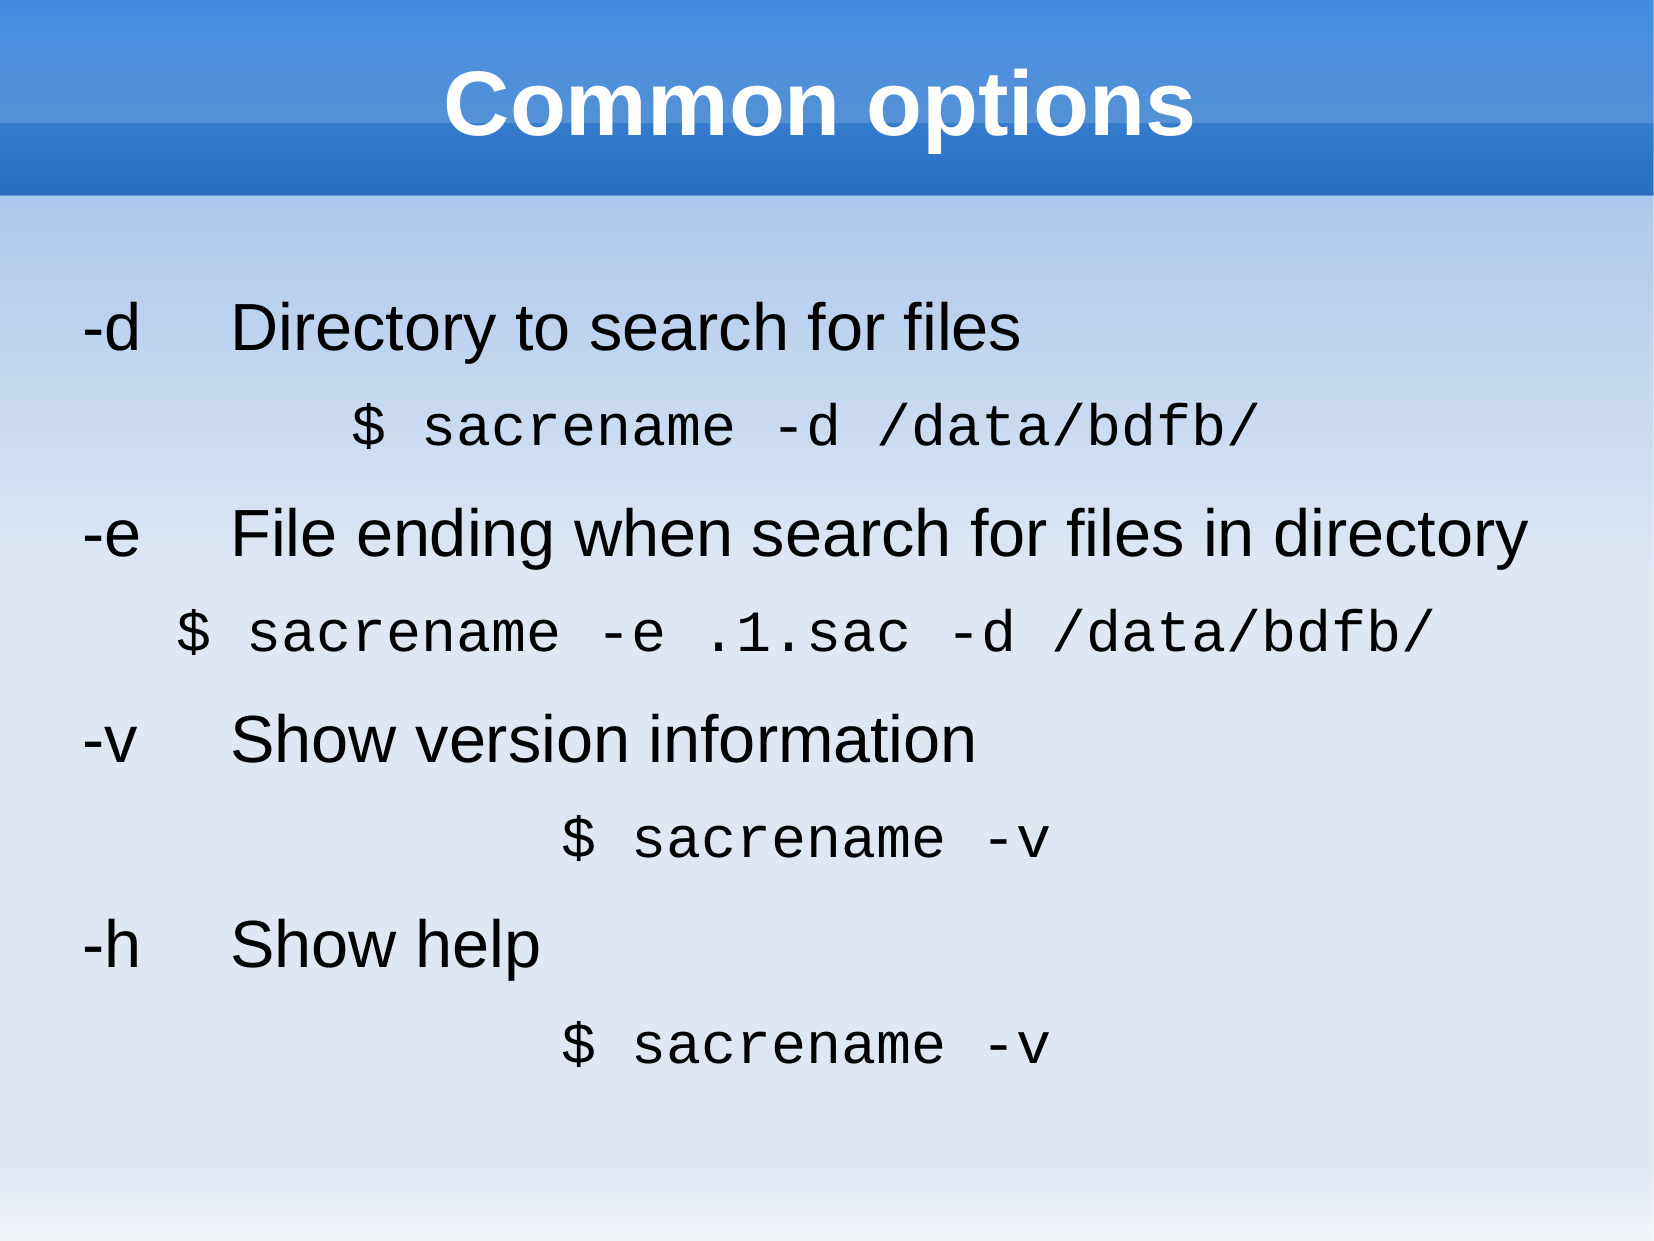

# Common options
-d		Directory to search for files
$ sacrename -d /data/bdfb/
-e		File ending when search for files in directory
$ sacrename -e .1.sac -d /data/bdfb/
-v		Show version information
$ sacrename -v
-h		Show help
$ sacrename -v